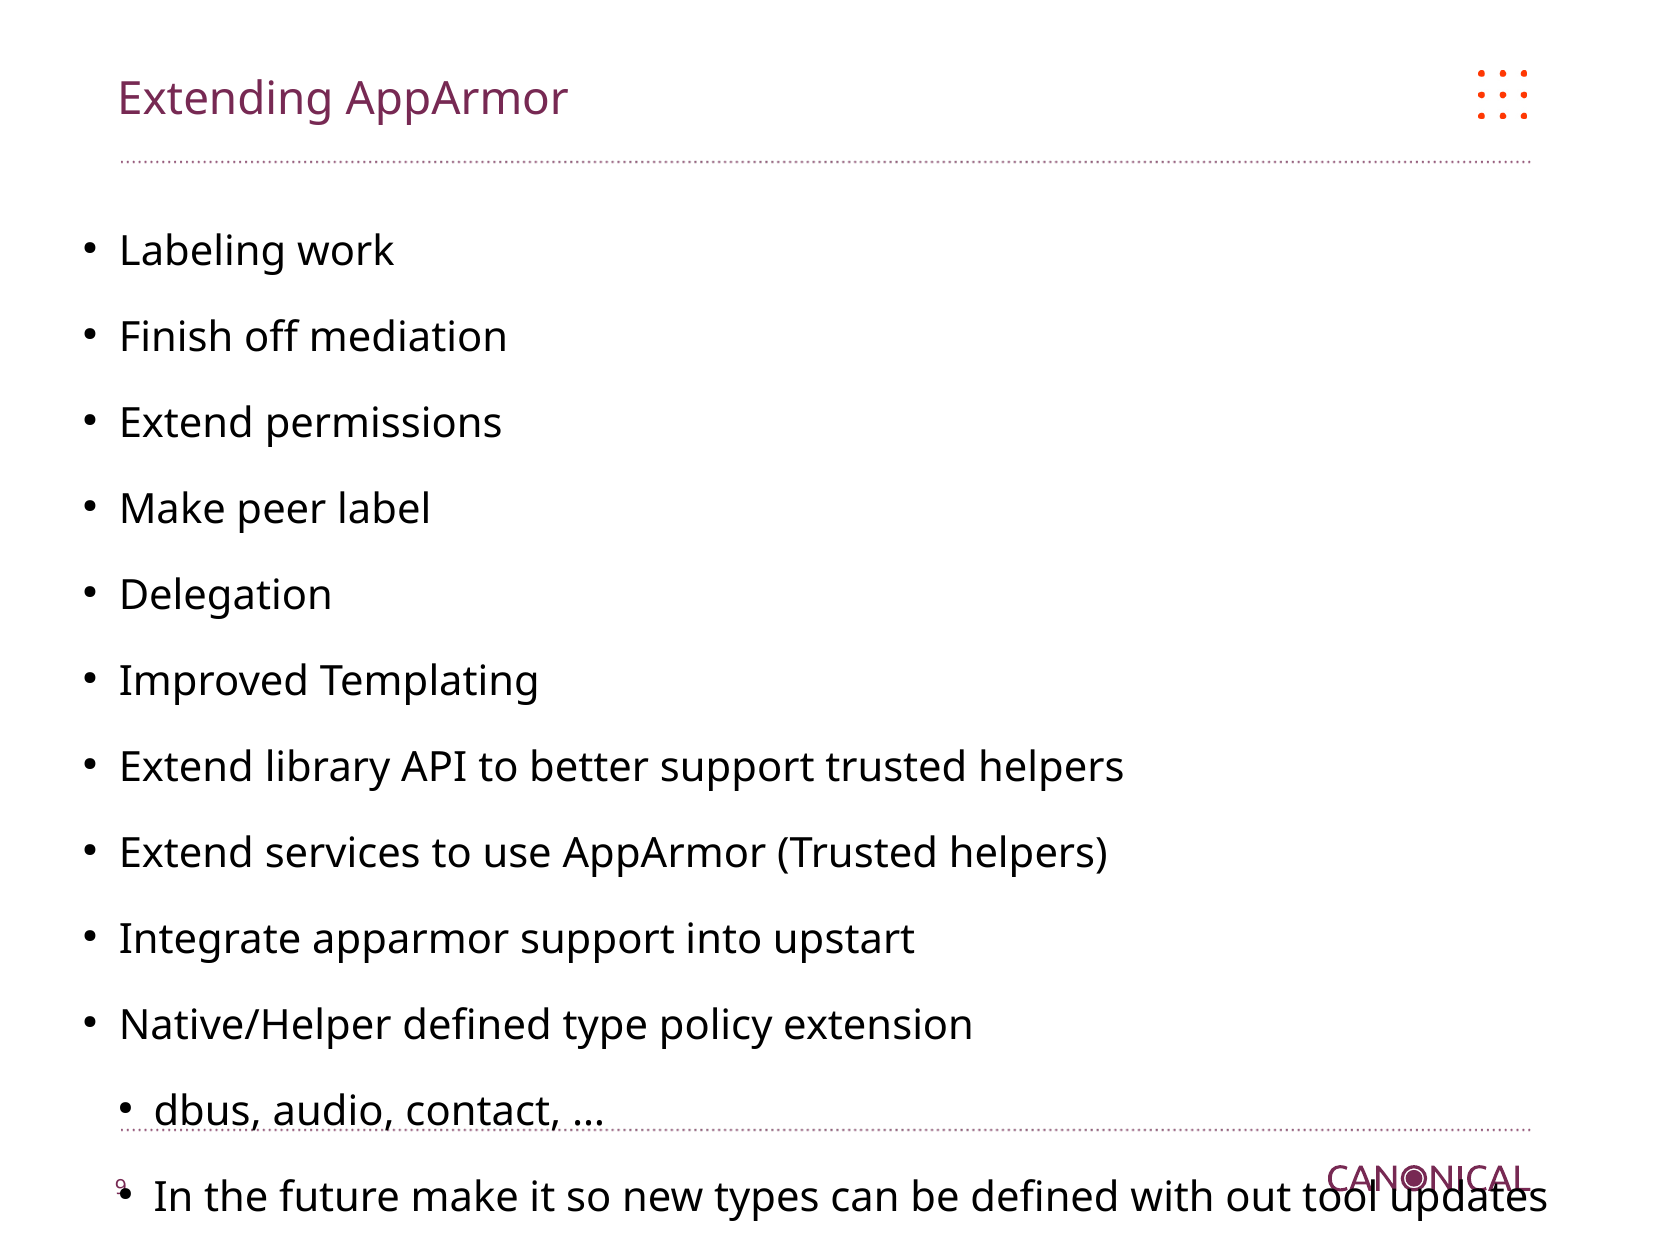

# Extending AppArmor
Labeling work
Finish off mediation
Extend permissions
Make peer label
Delegation
Improved Templating
Extend library API to better support trusted helpers
Extend services to use AppArmor (Trusted helpers)
Integrate apparmor support into upstart
Native/Helper defined type policy extension
dbus, audio, contact, …
In the future make it so new types can be defined with out tool updates